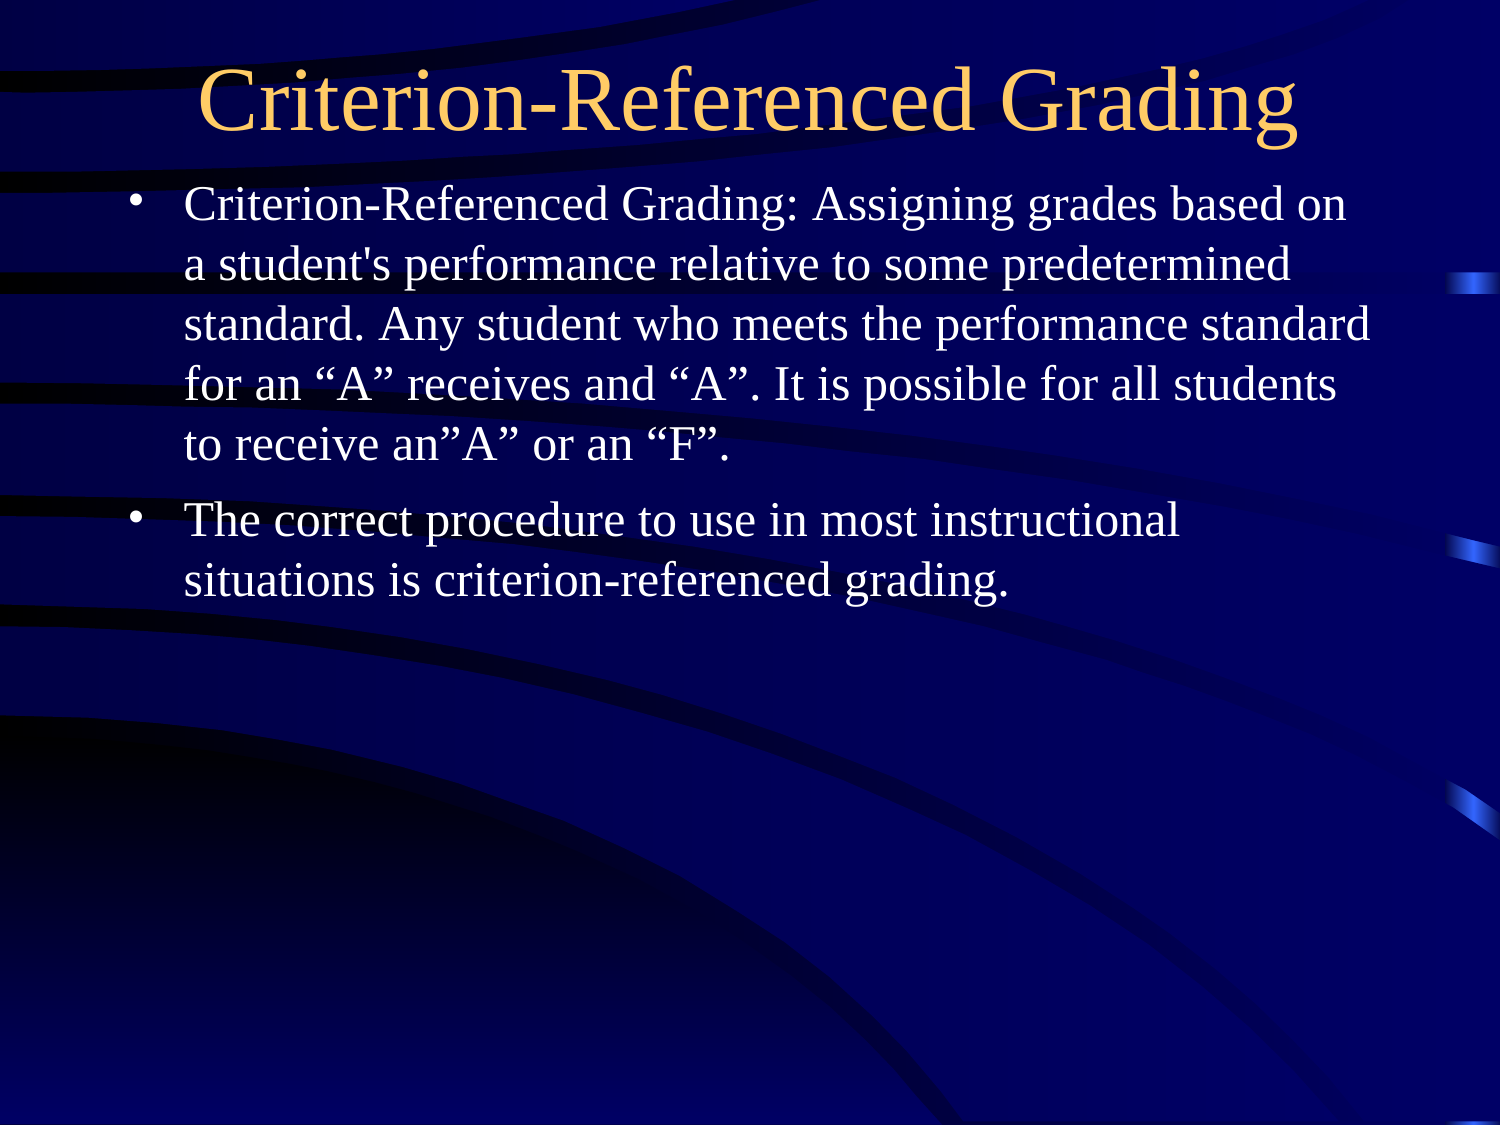

# Criterion-Referenced Grading
Criterion-Referenced Grading: Assigning grades based on a student's performance relative to some predetermined standard. Any student who meets the performance standard for an “A” receives and “A”. It is possible for all students to receive an”A” or an “F”.
The correct procedure to use in most instructional situations is criterion-referenced grading.